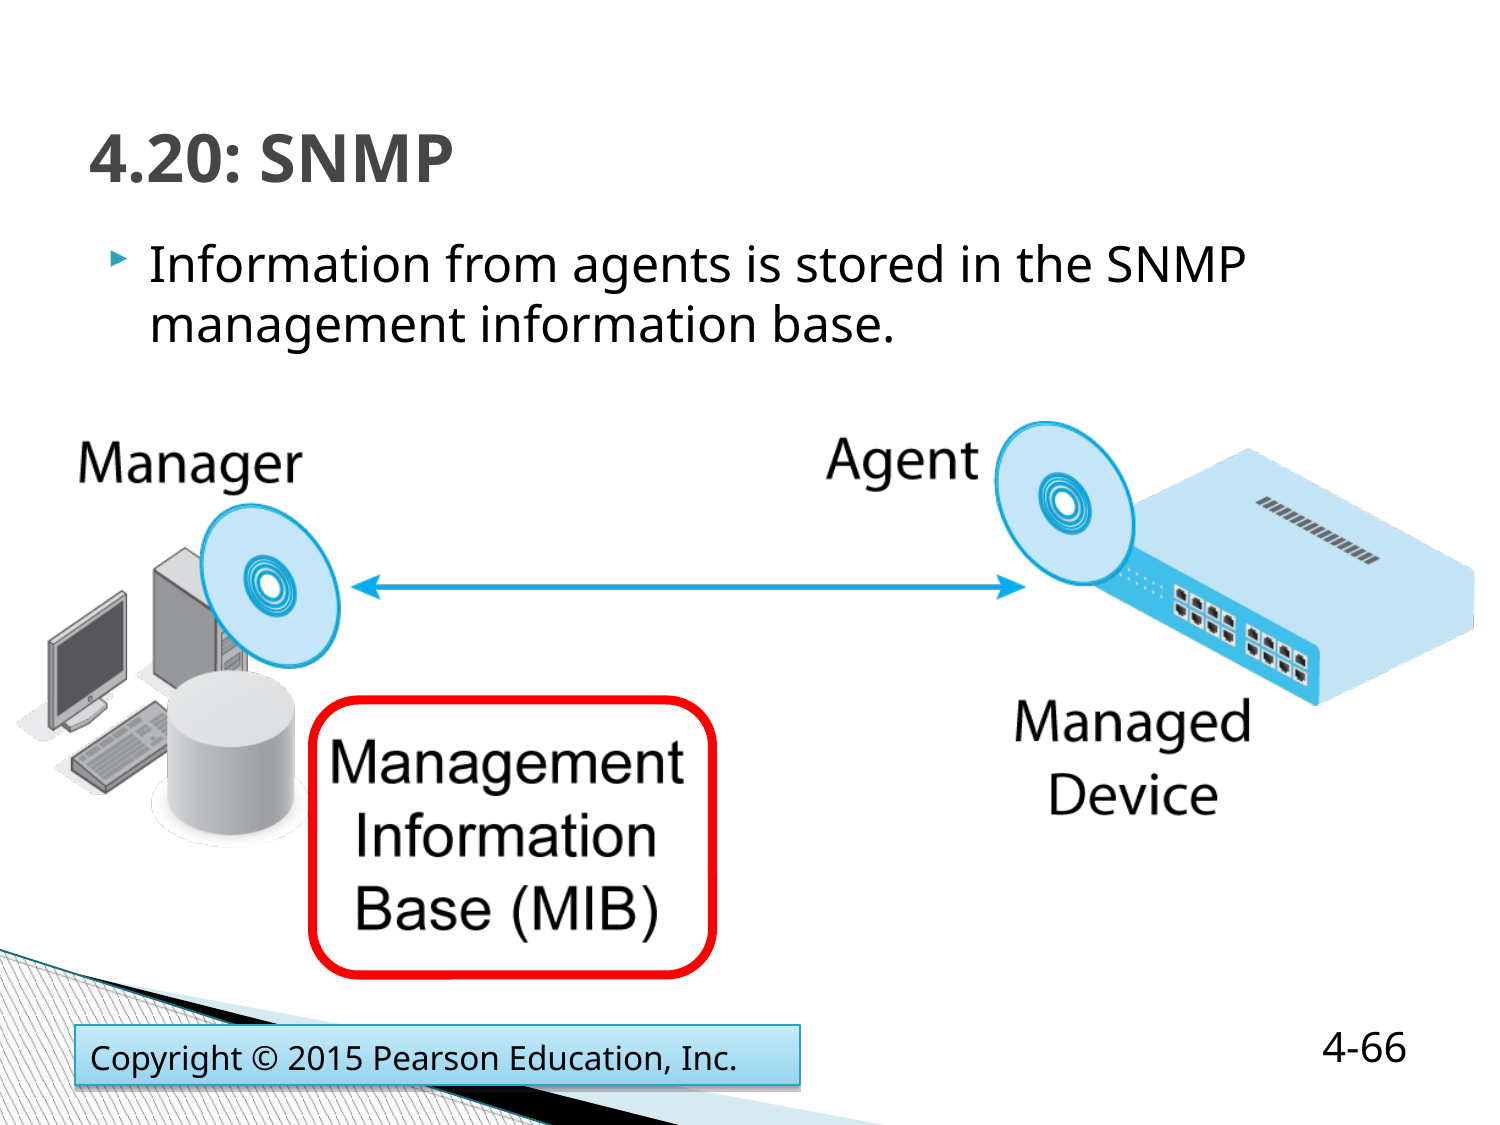

4.20: SNMP
# Information from agents is stored in the SNMP management information base.
Copyright © 2015 Pearson Education, Inc.